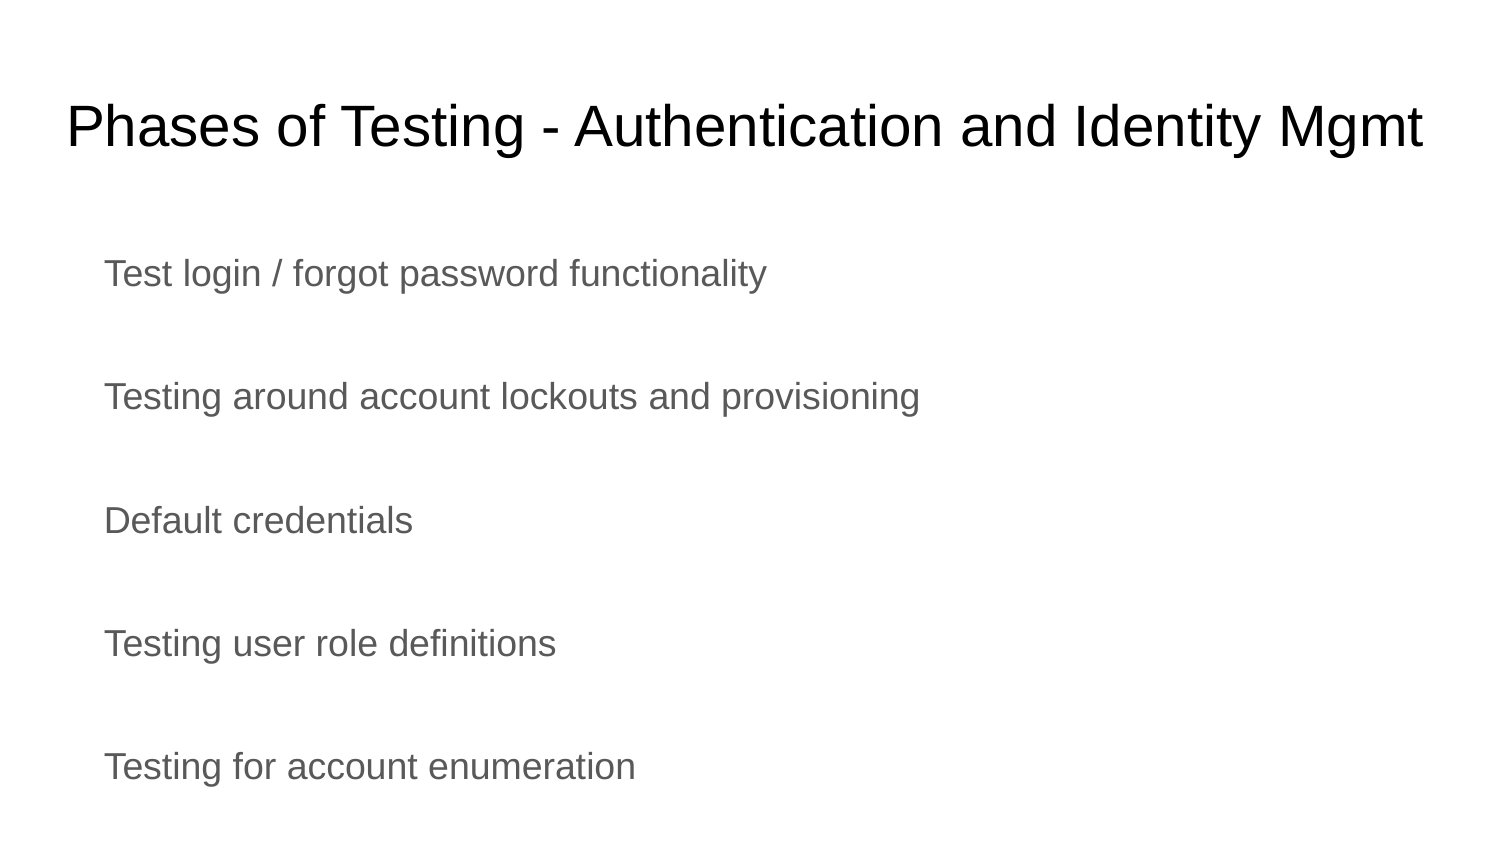

# Phases of Testing - Authentication and Identity Mgmt
Test login / forgot password functionality
Testing around account lockouts and provisioning
Default credentials
Testing user role definitions
Testing for account enumeration